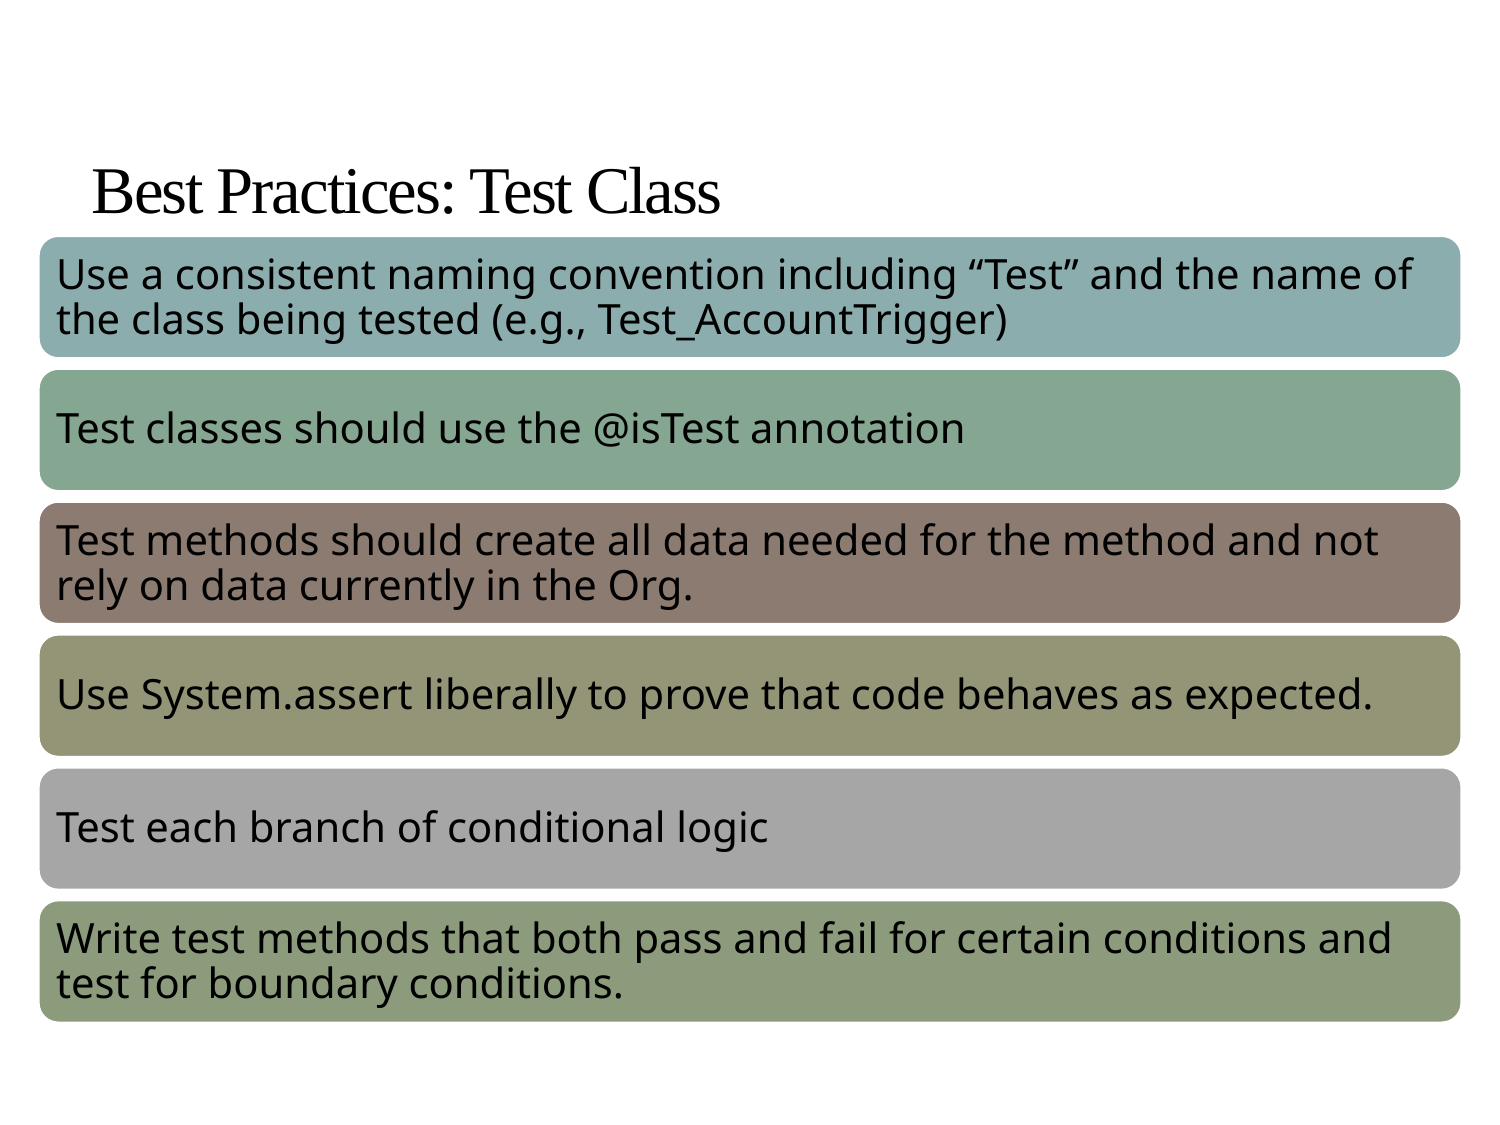

# Best Practices: Test Class
Use a consistent naming convention including “Test” and the name of the class being tested (e.g., Test_AccountTrigger)
Test classes should use the @isTest annotation
Test methods should create all data needed for the method and not rely on data currently in the Org.
Use System.assert liberally to prove that code behaves as expected.
Test each branch of conditional logic
Write test methods that both pass and fail for certain conditions and test for boundary conditions.